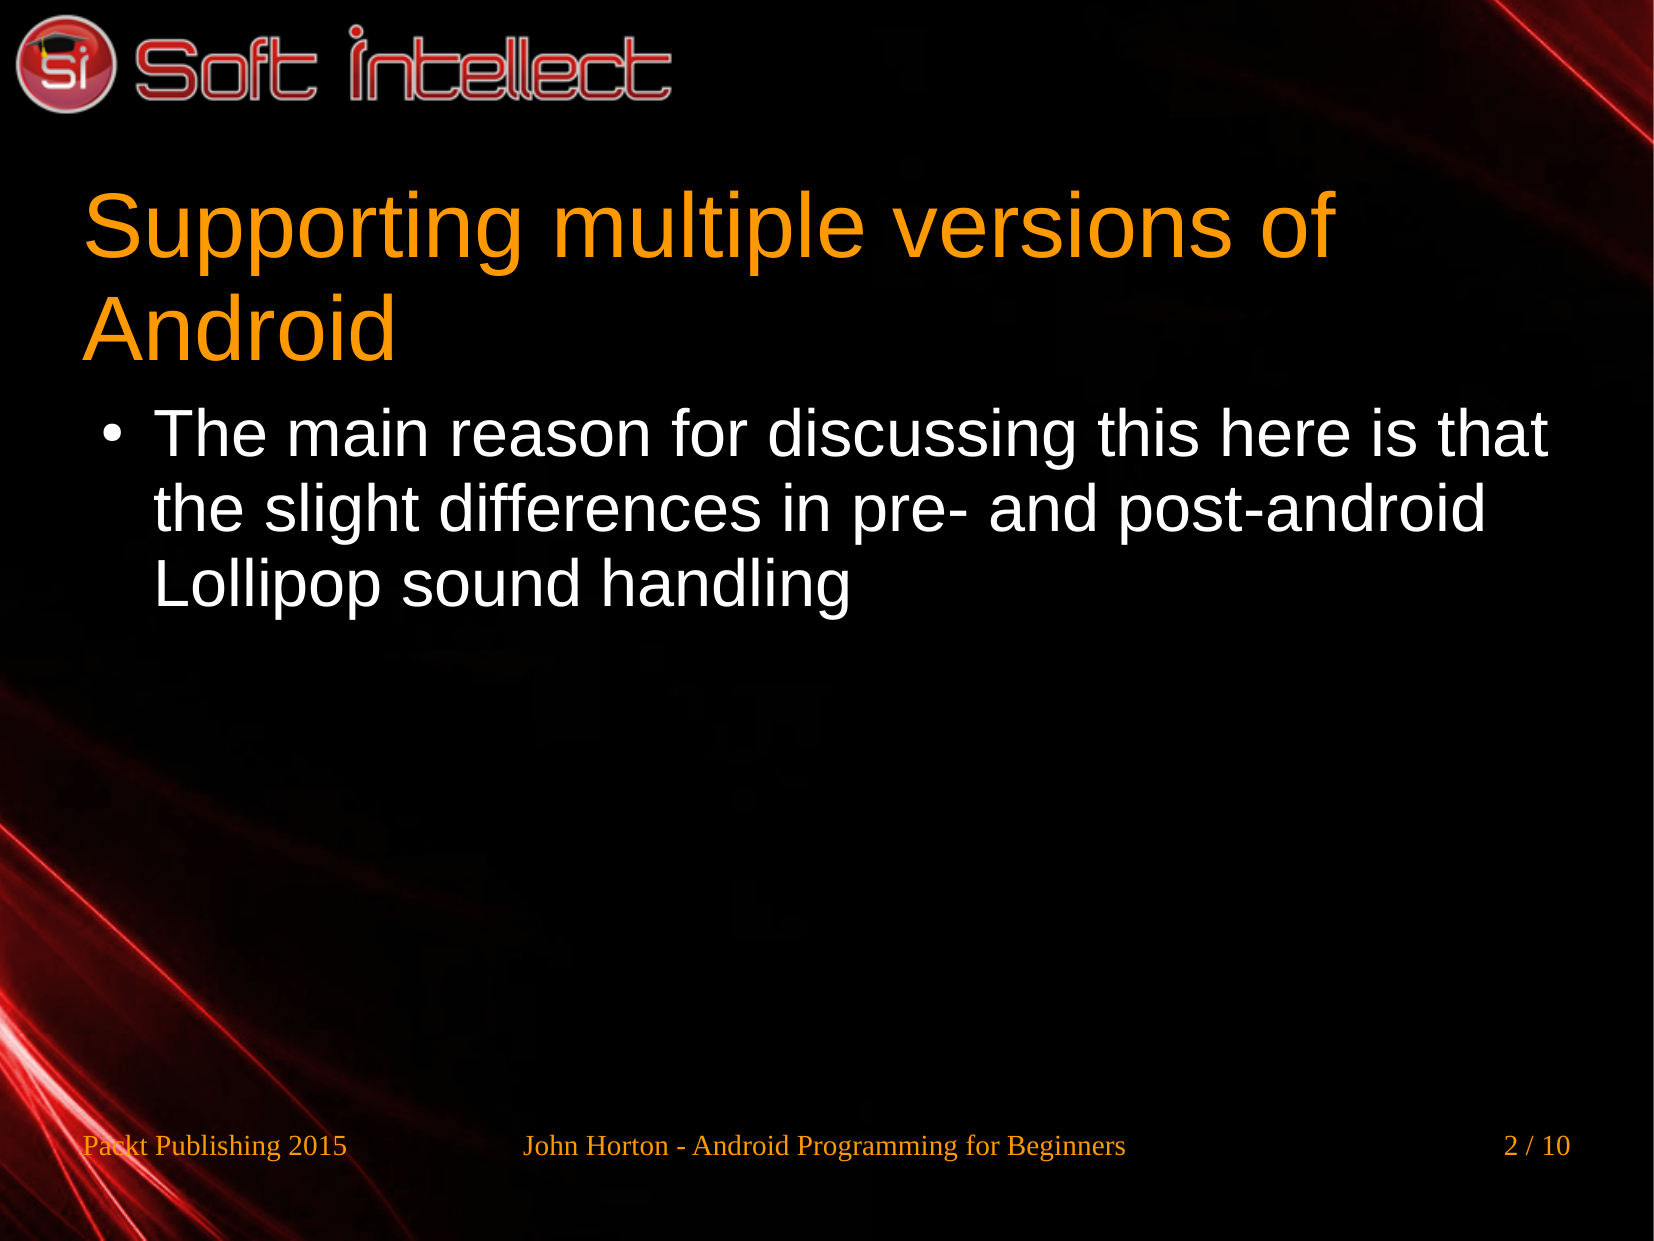

# Supporting multiple versions of Android
The main reason for discussing this here is that the slight differences in pre- and post-android Lollipop sound handling
Packt Publishing 2015
John Horton - Android Programming for Beginners
2